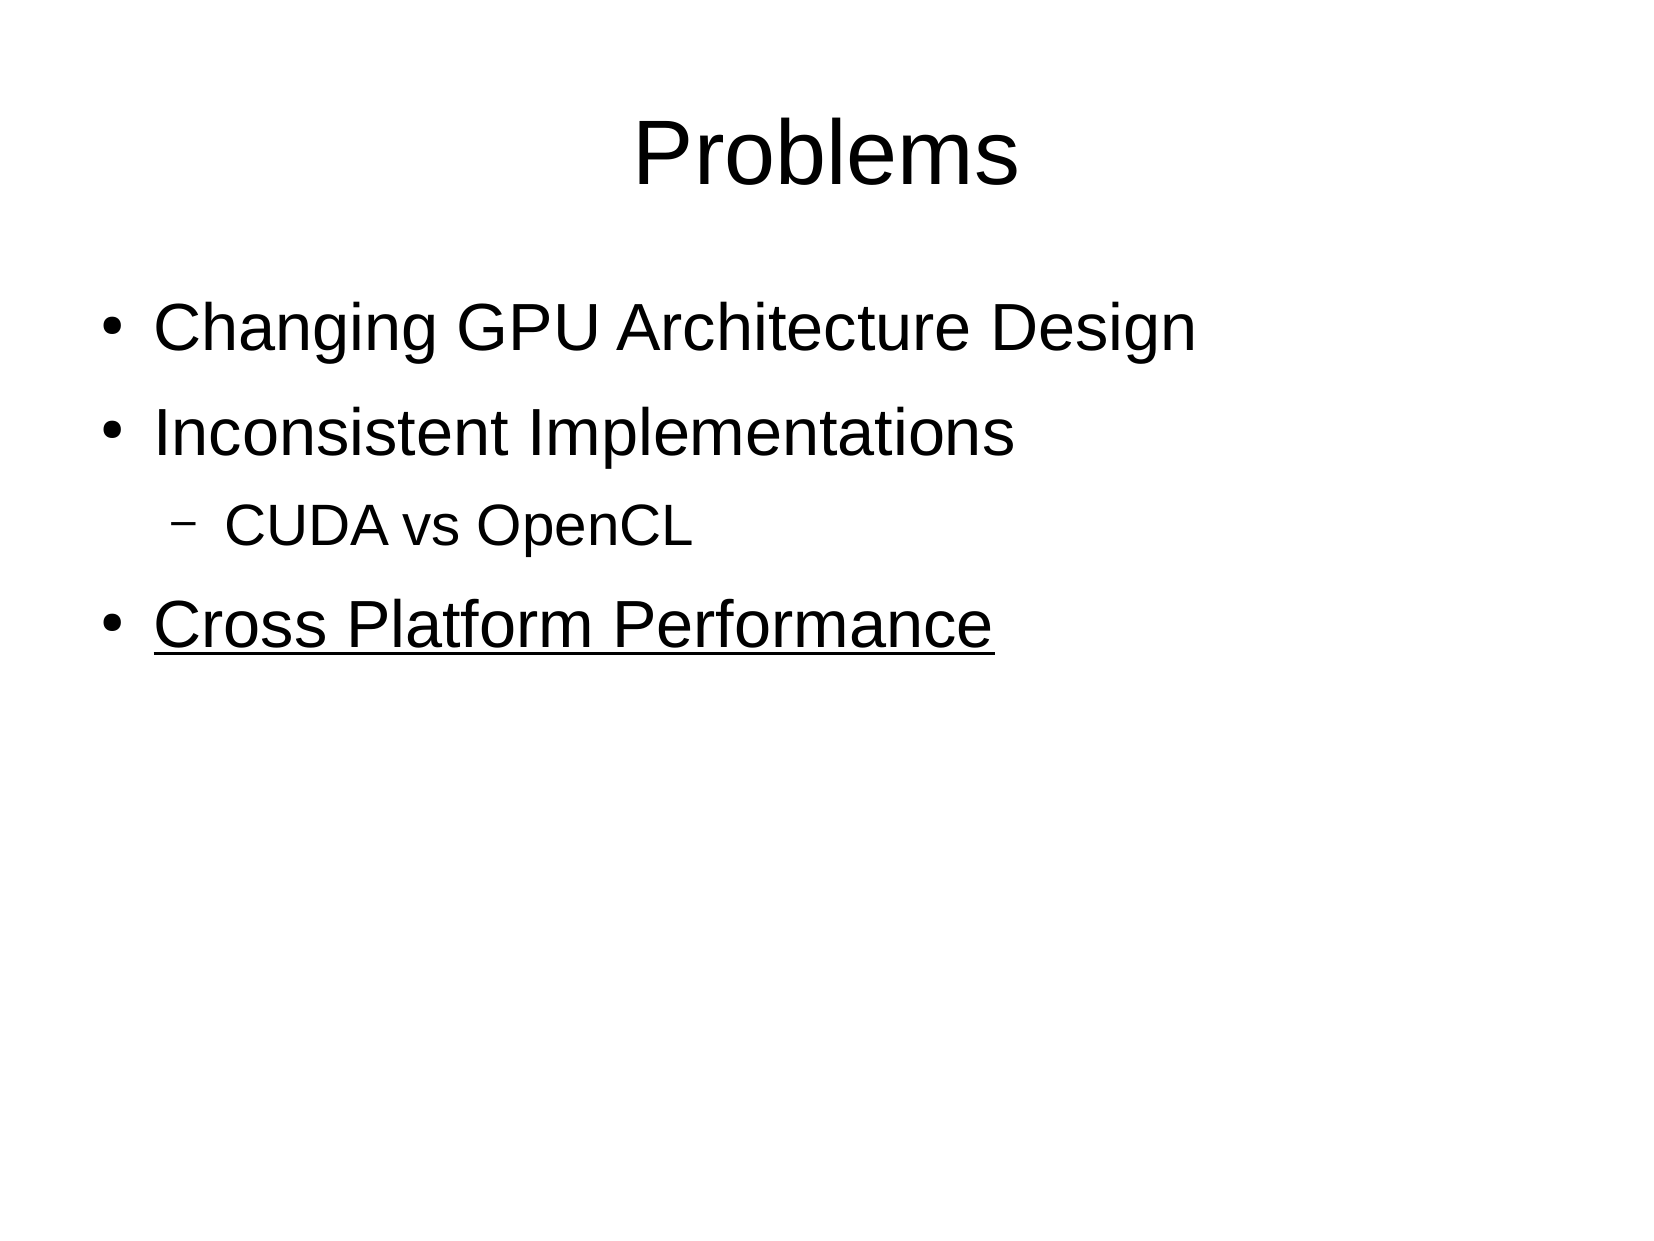

# Problems
Changing GPU Architecture Design
Inconsistent Implementations
CUDA vs OpenCL
Cross Platform Performance